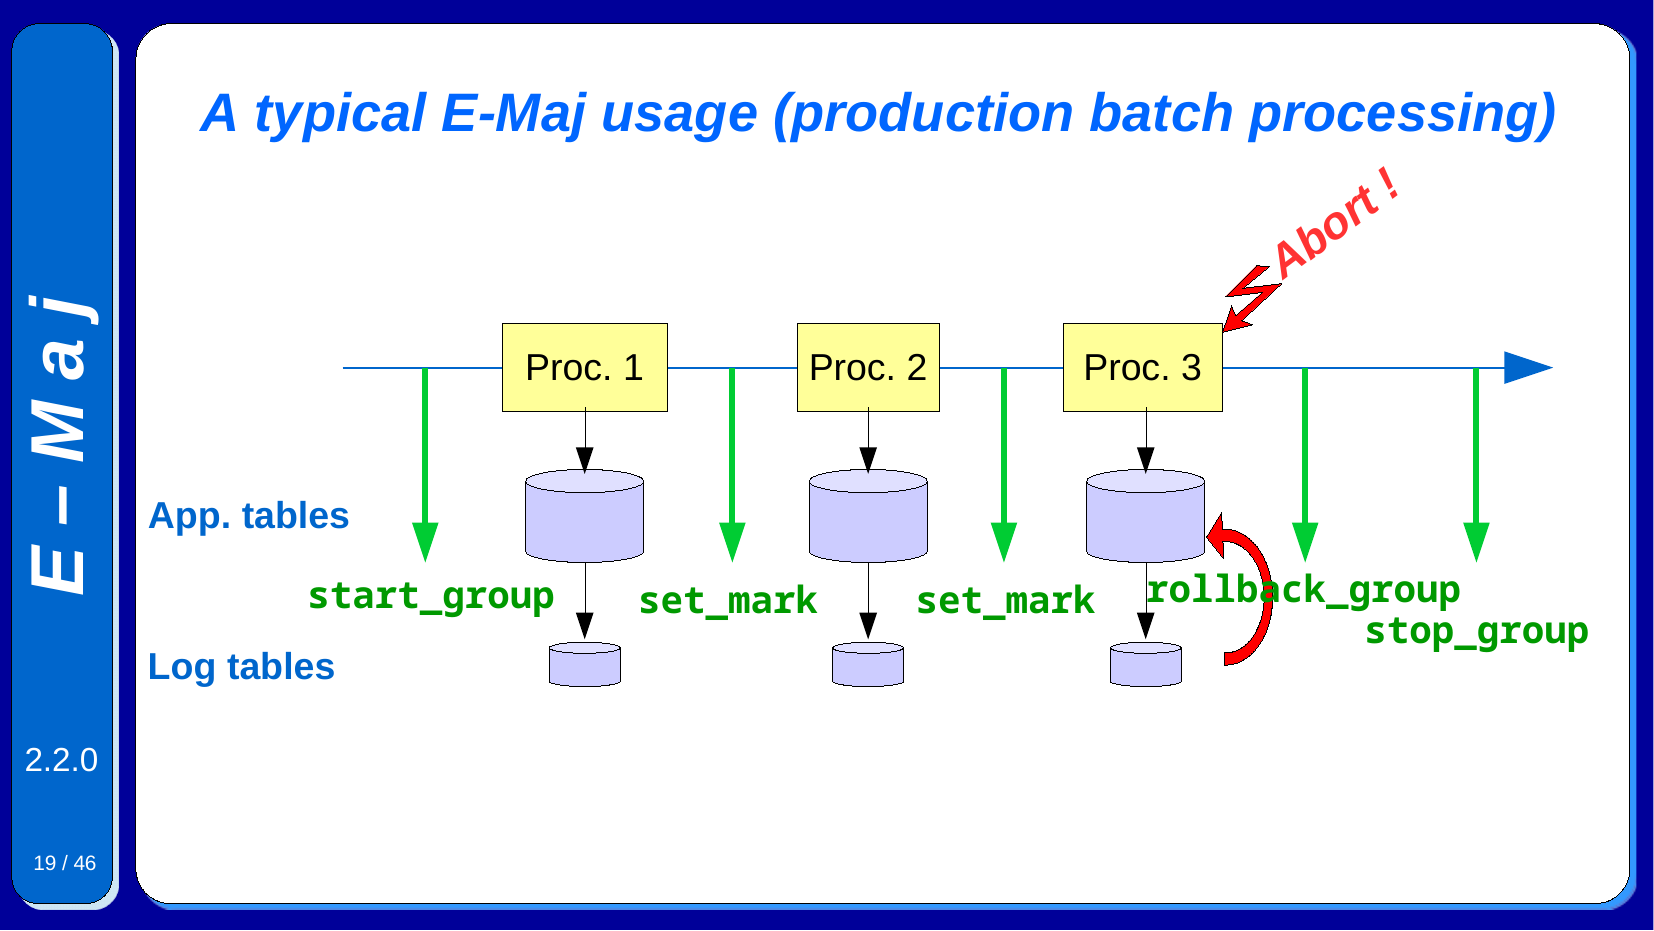

# A typical E-Maj usage (production batch processing)
Abort !
Proc. 1
Proc. 2
Proc. 3
App. tables
rollback_group
start_group
set_mark
set_mark
stop_group
Log tables